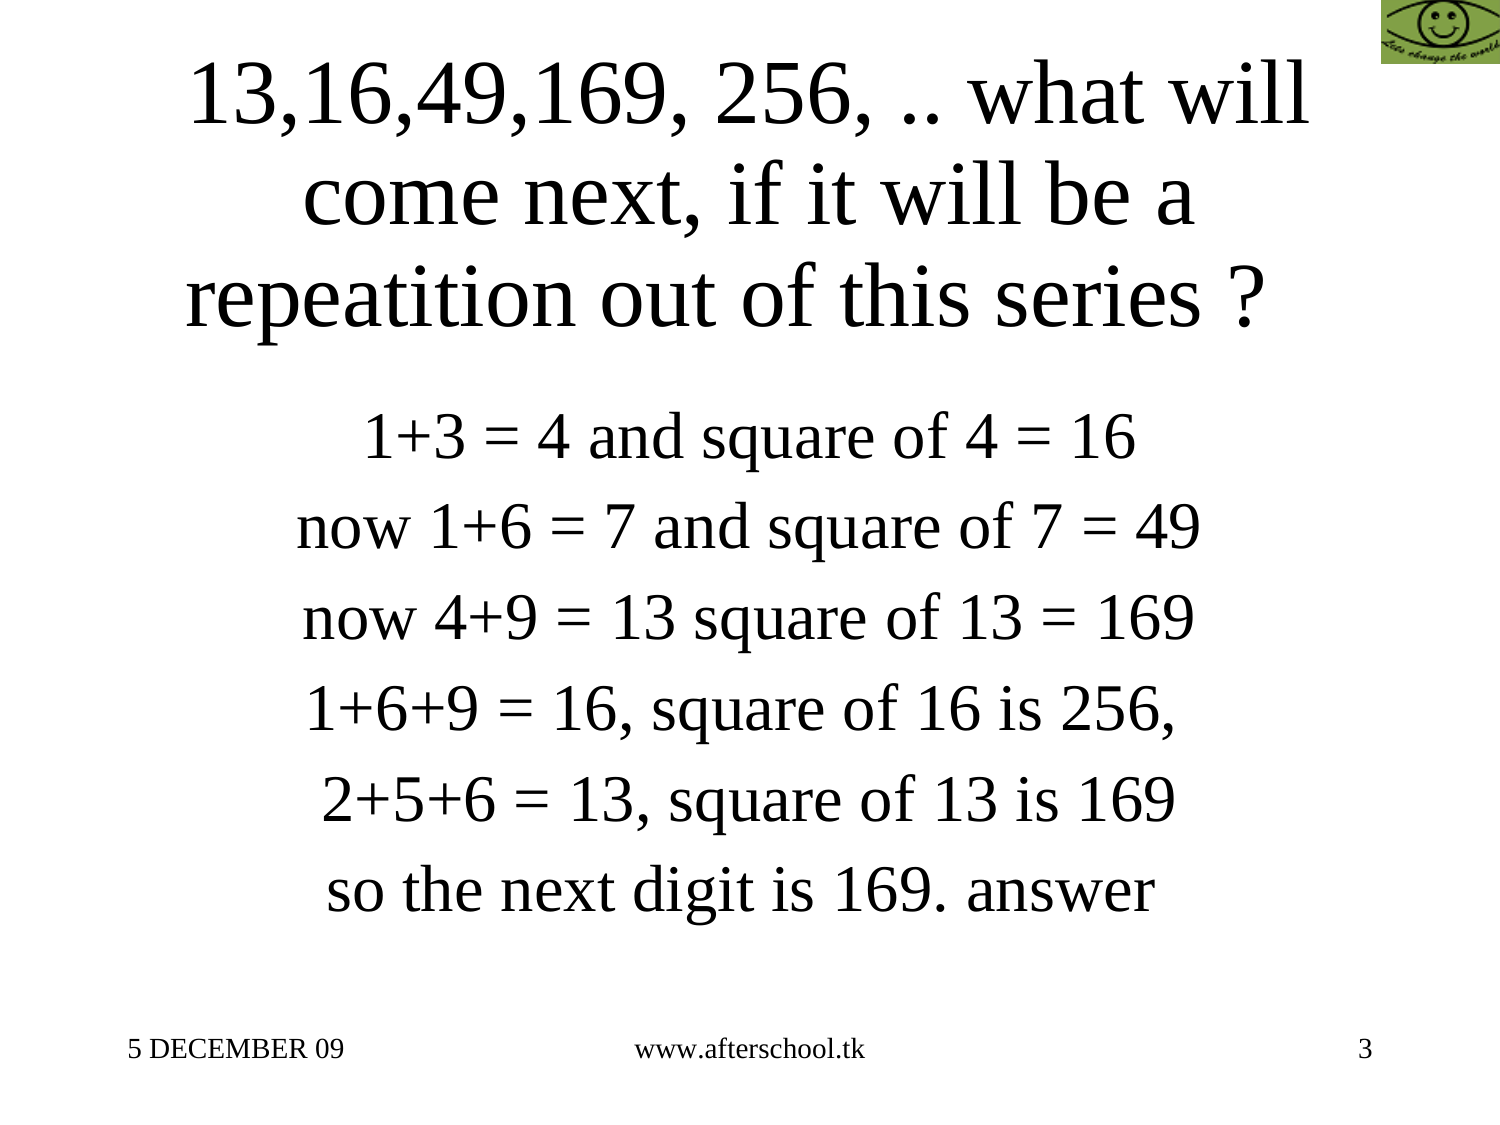

# 13,16,49,169, 256, .. what will come next, if it will be a repeatition out of this series ?
1+3 = 4 and square of 4 = 16
now 1+6 = 7 and square of 7 = 49
now 4+9 = 13 square of 13 = 169
1+6+9 = 16, square of 16 is 256,
2+5+6 = 13, square of 13 is 169
so the next digit is 169. answer
MFI Seminar Jain PG College
AFTERSCHOOOL centre for social entrepreneurship
3